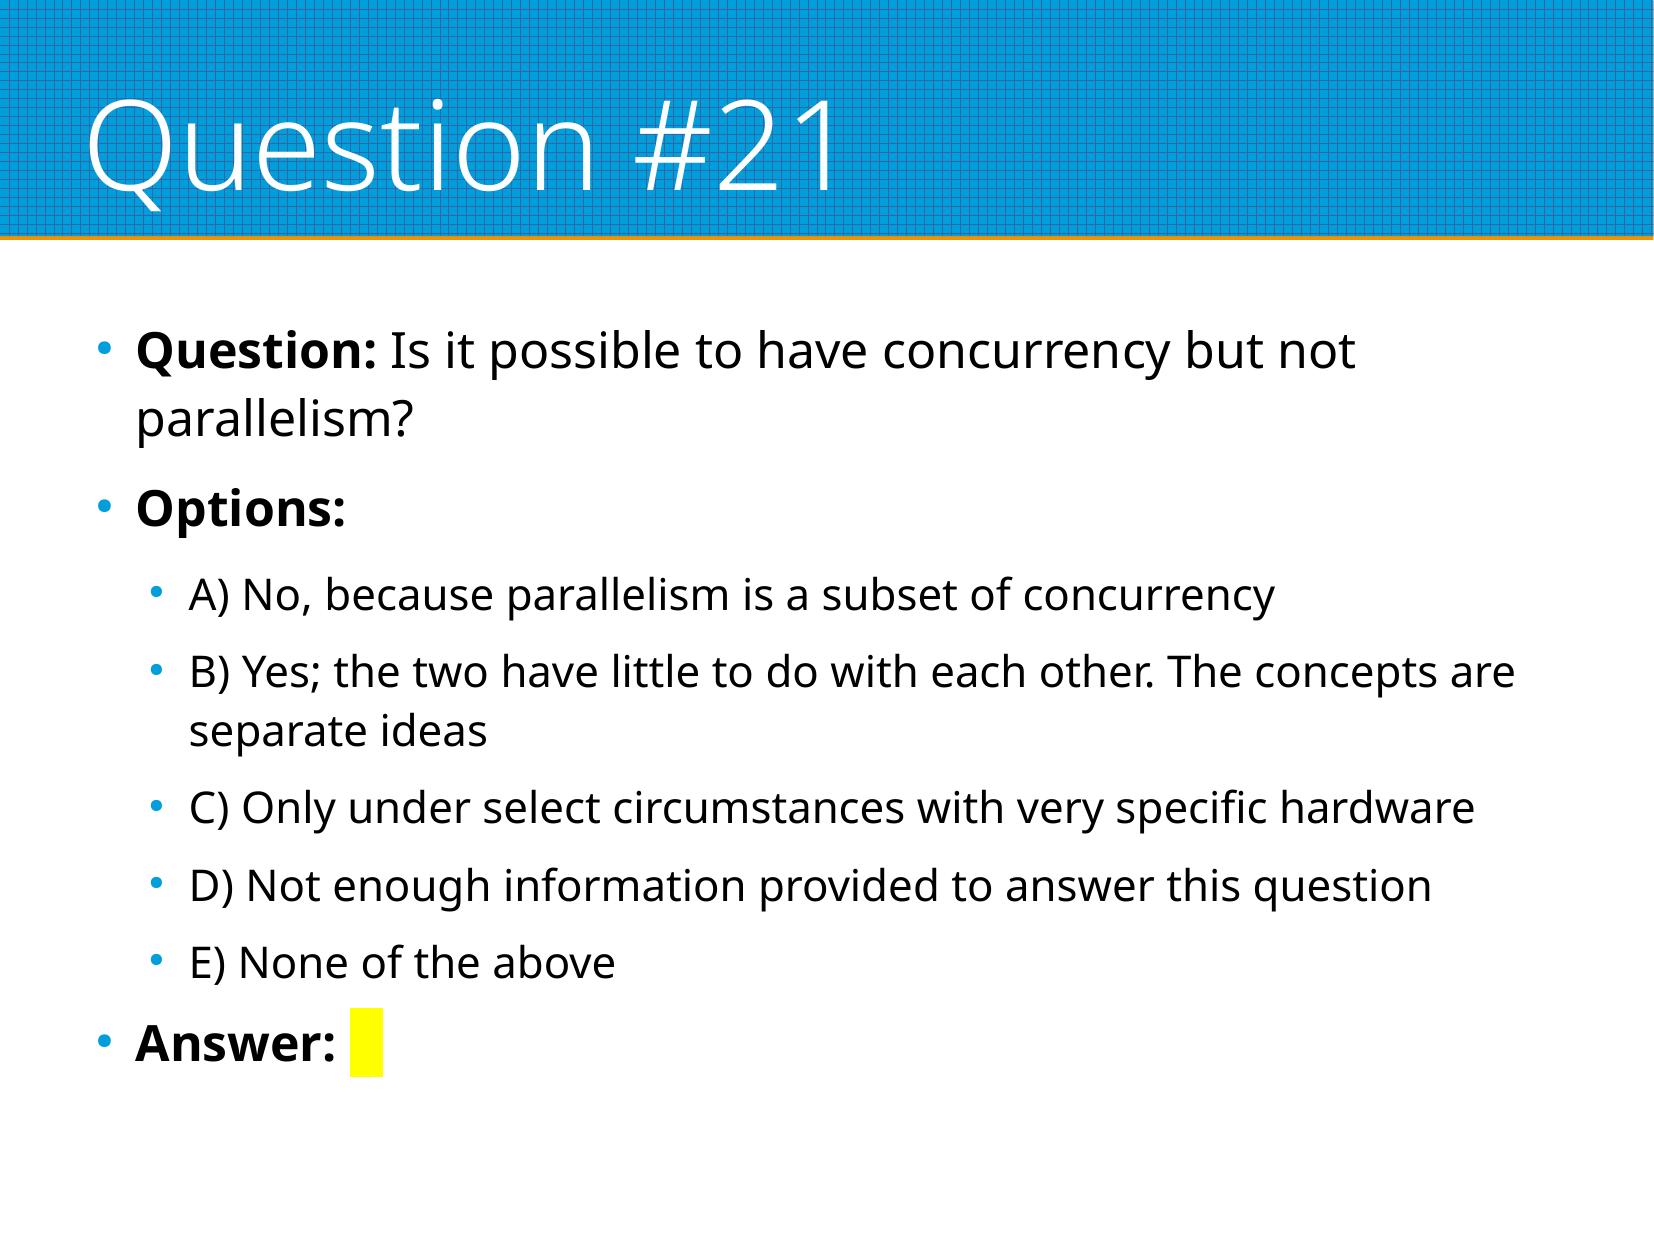

# Question #21
Question: Is it possible to have concurrency but not parallelism?
Options:
A) No, because parallelism is a subset of concurrency
B) Yes; the two have little to do with each other. The concepts are separate ideas
C) Only under select circumstances with very specific hardware
D) Not enough information provided to answer this question
E) None of the above
Answer: B